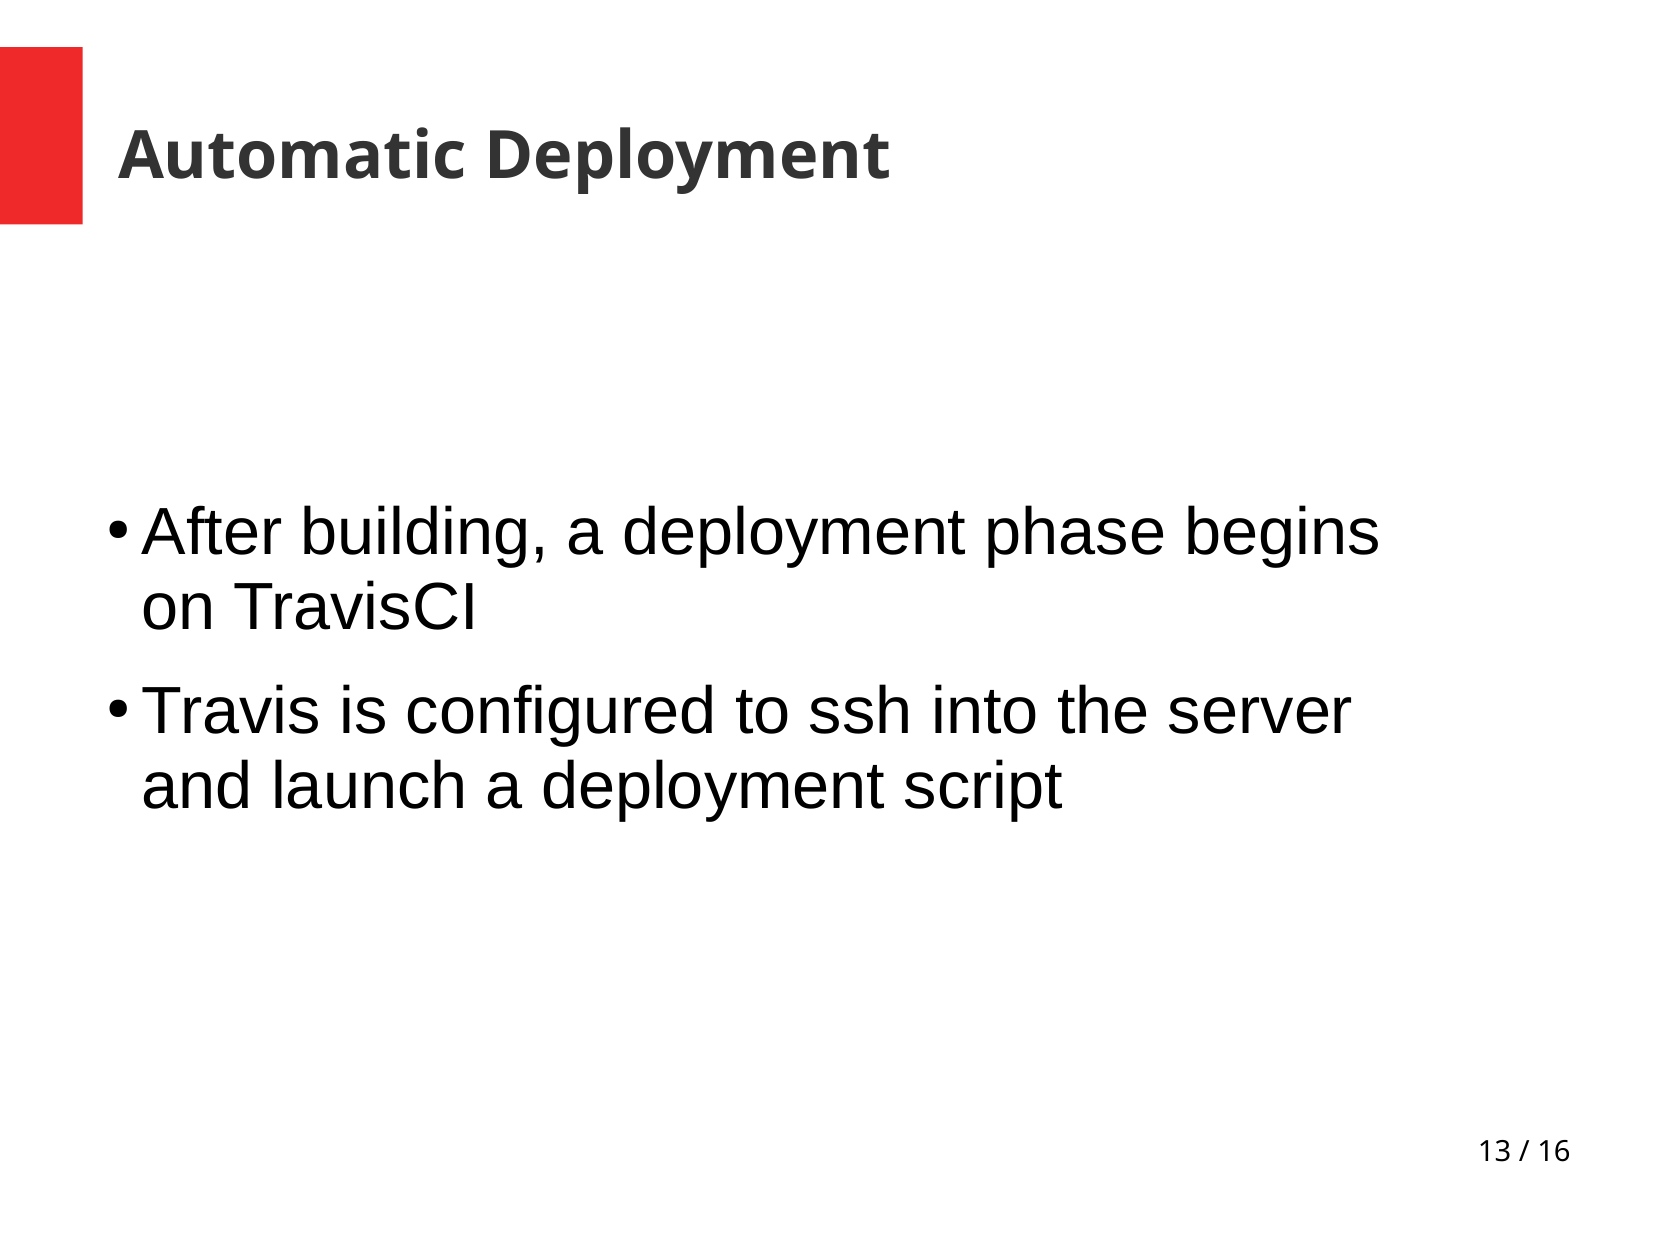

# Automatic Deployment
After building, a deployment phase begins on TravisCI
Travis is configured to ssh into the server and launch a deployment script
13